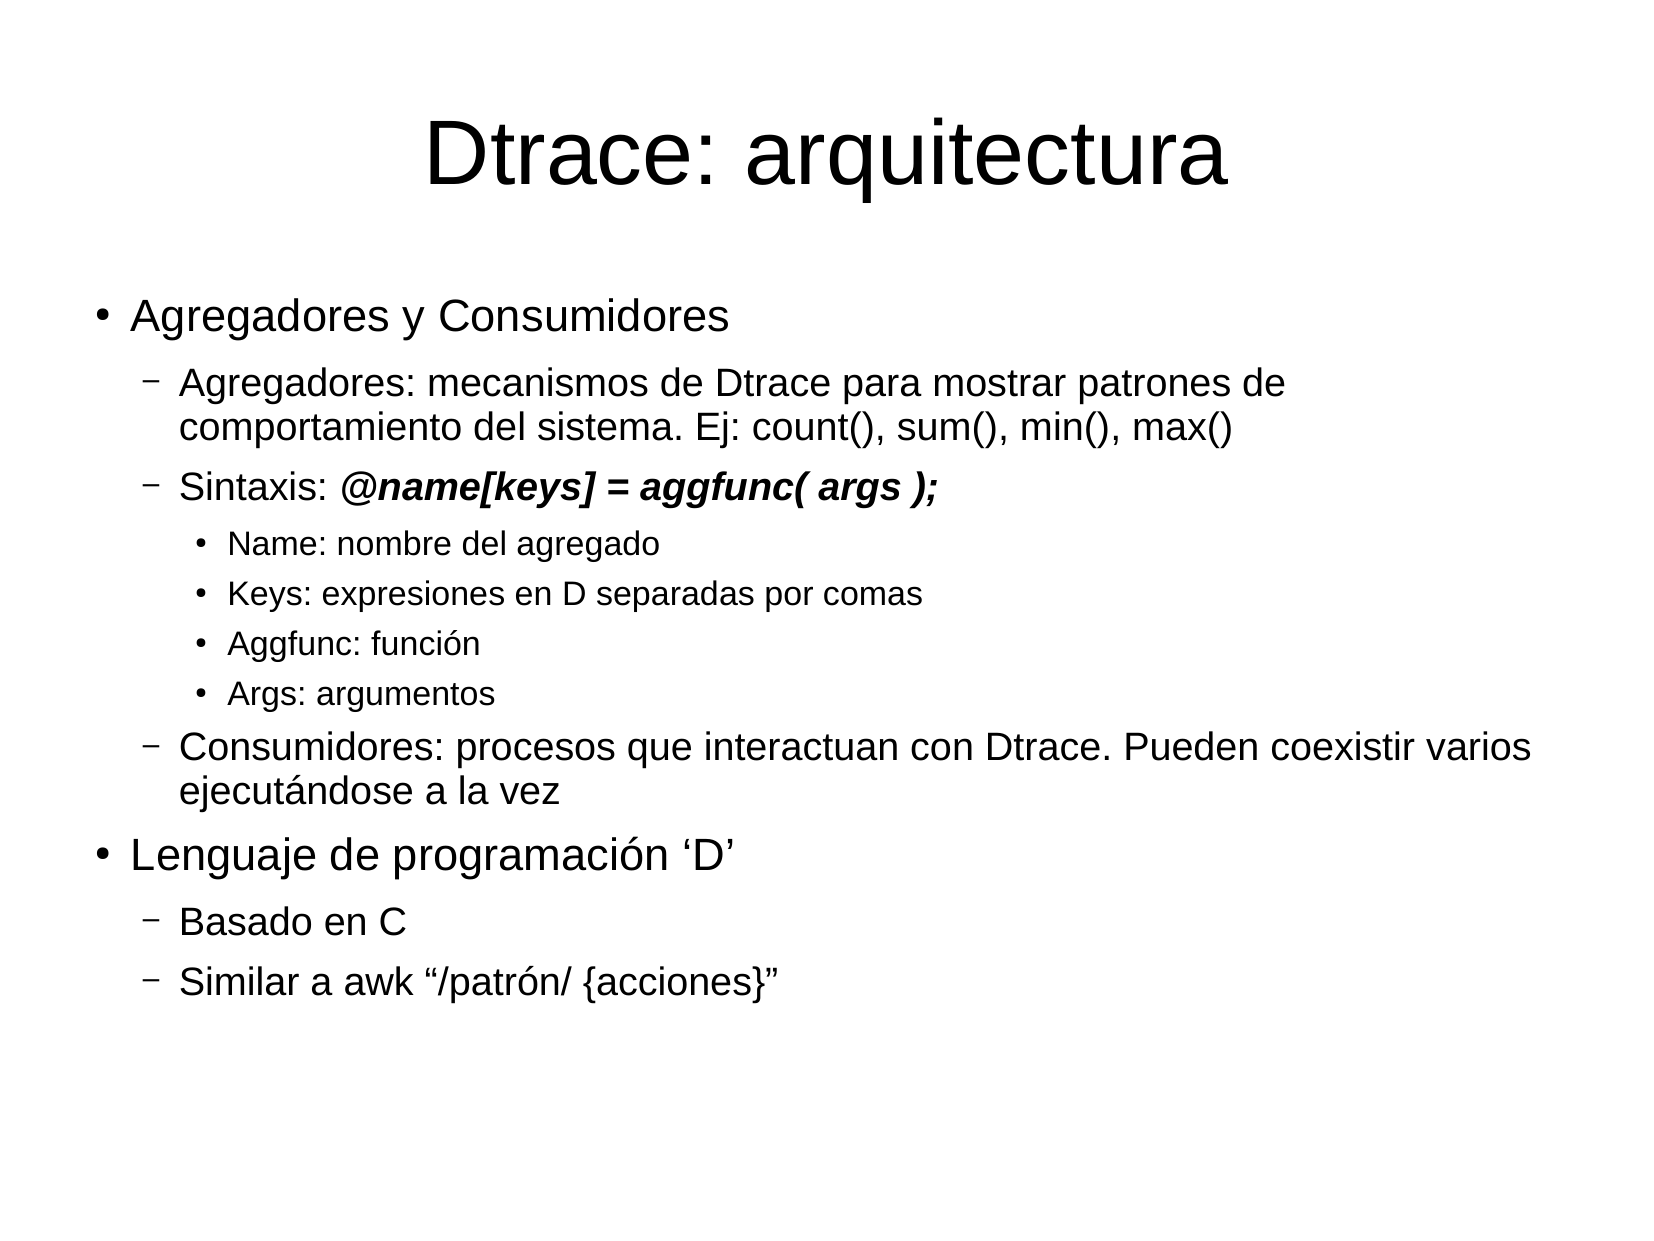

# Dtrace: arquitectura
Agregadores y Consumidores
Agregadores: mecanismos de Dtrace para mostrar patrones de comportamiento del sistema. Ej: count(), sum(), min(), max()
Sintaxis: @name[keys] = aggfunc( args );
Name: nombre del agregado
Keys: expresiones en D separadas por comas
Aggfunc: función
Args: argumentos
Consumidores: procesos que interactuan con Dtrace. Pueden coexistir varios ejecutándose a la vez
Lenguaje de programación ‘D’
Basado en C
Similar a awk “/patrón/ {acciones}”